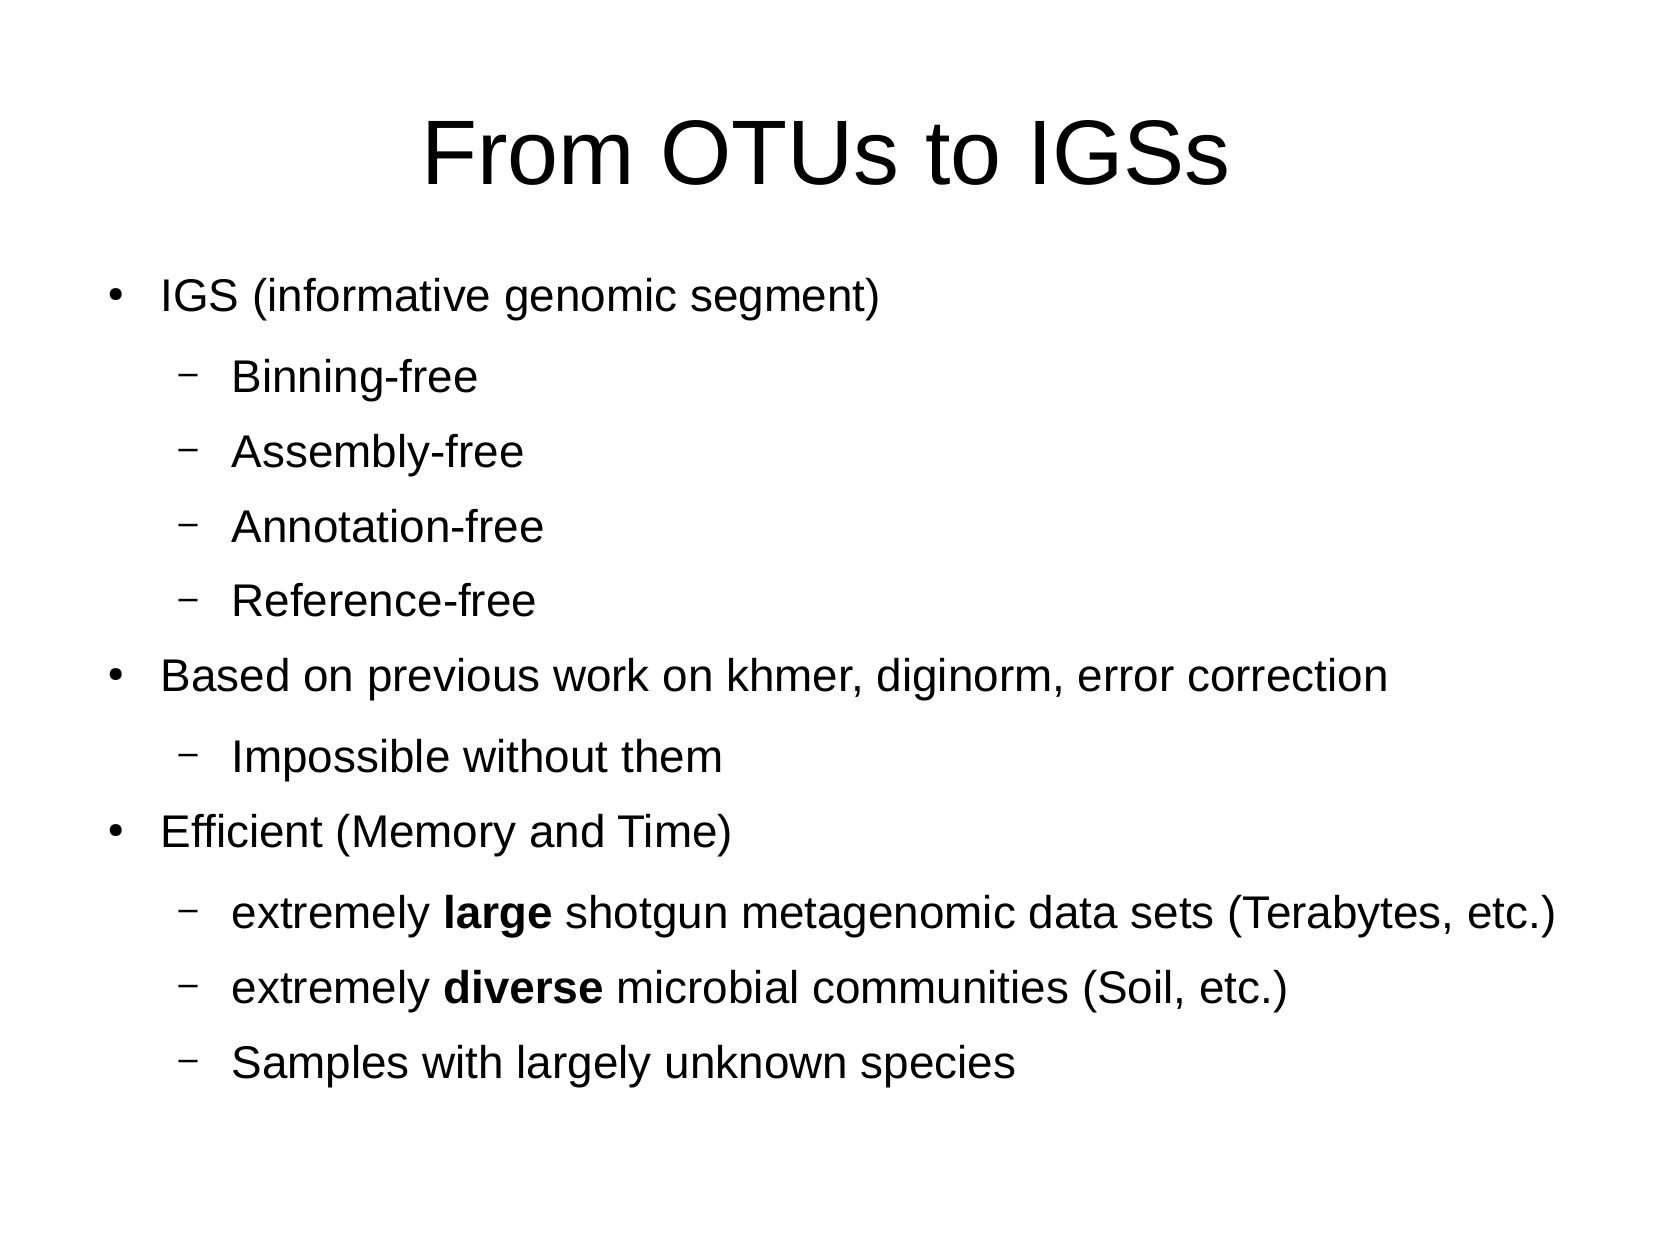

# From OTUs to IGSs
IGS (informative genomic segment)
Binning-free
Assembly-free
Annotation-free
Reference-free
Based on previous work on khmer, diginorm, error correction
Impossible without them
Efficient (Memory and Time)
extremely large shotgun metagenomic data sets (Terabytes, etc.)
extremely diverse microbial communities (Soil, etc.)
Samples with largely unknown species